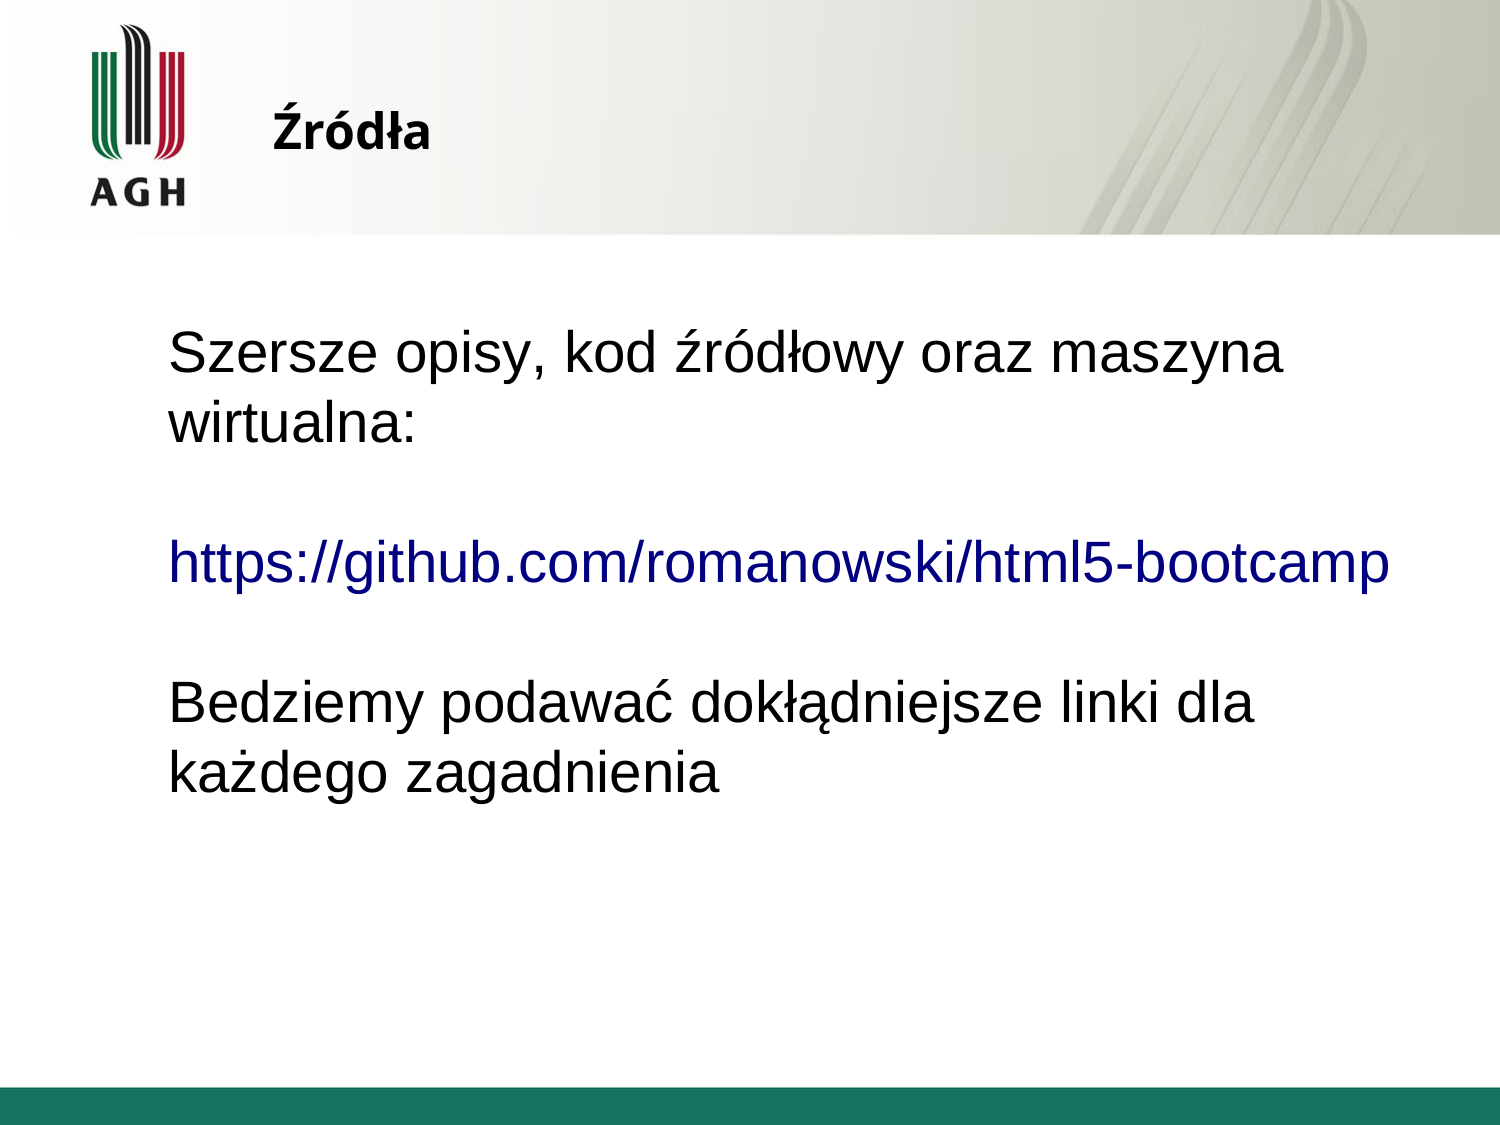

# Źródła
Szersze opisy, kod źródłowy oraz maszyna wirtualna:
https://github.com/romanowski/html5-bootcamp
Bedziemy podawać dokłądniejsze linki dla każdego zagadnienia